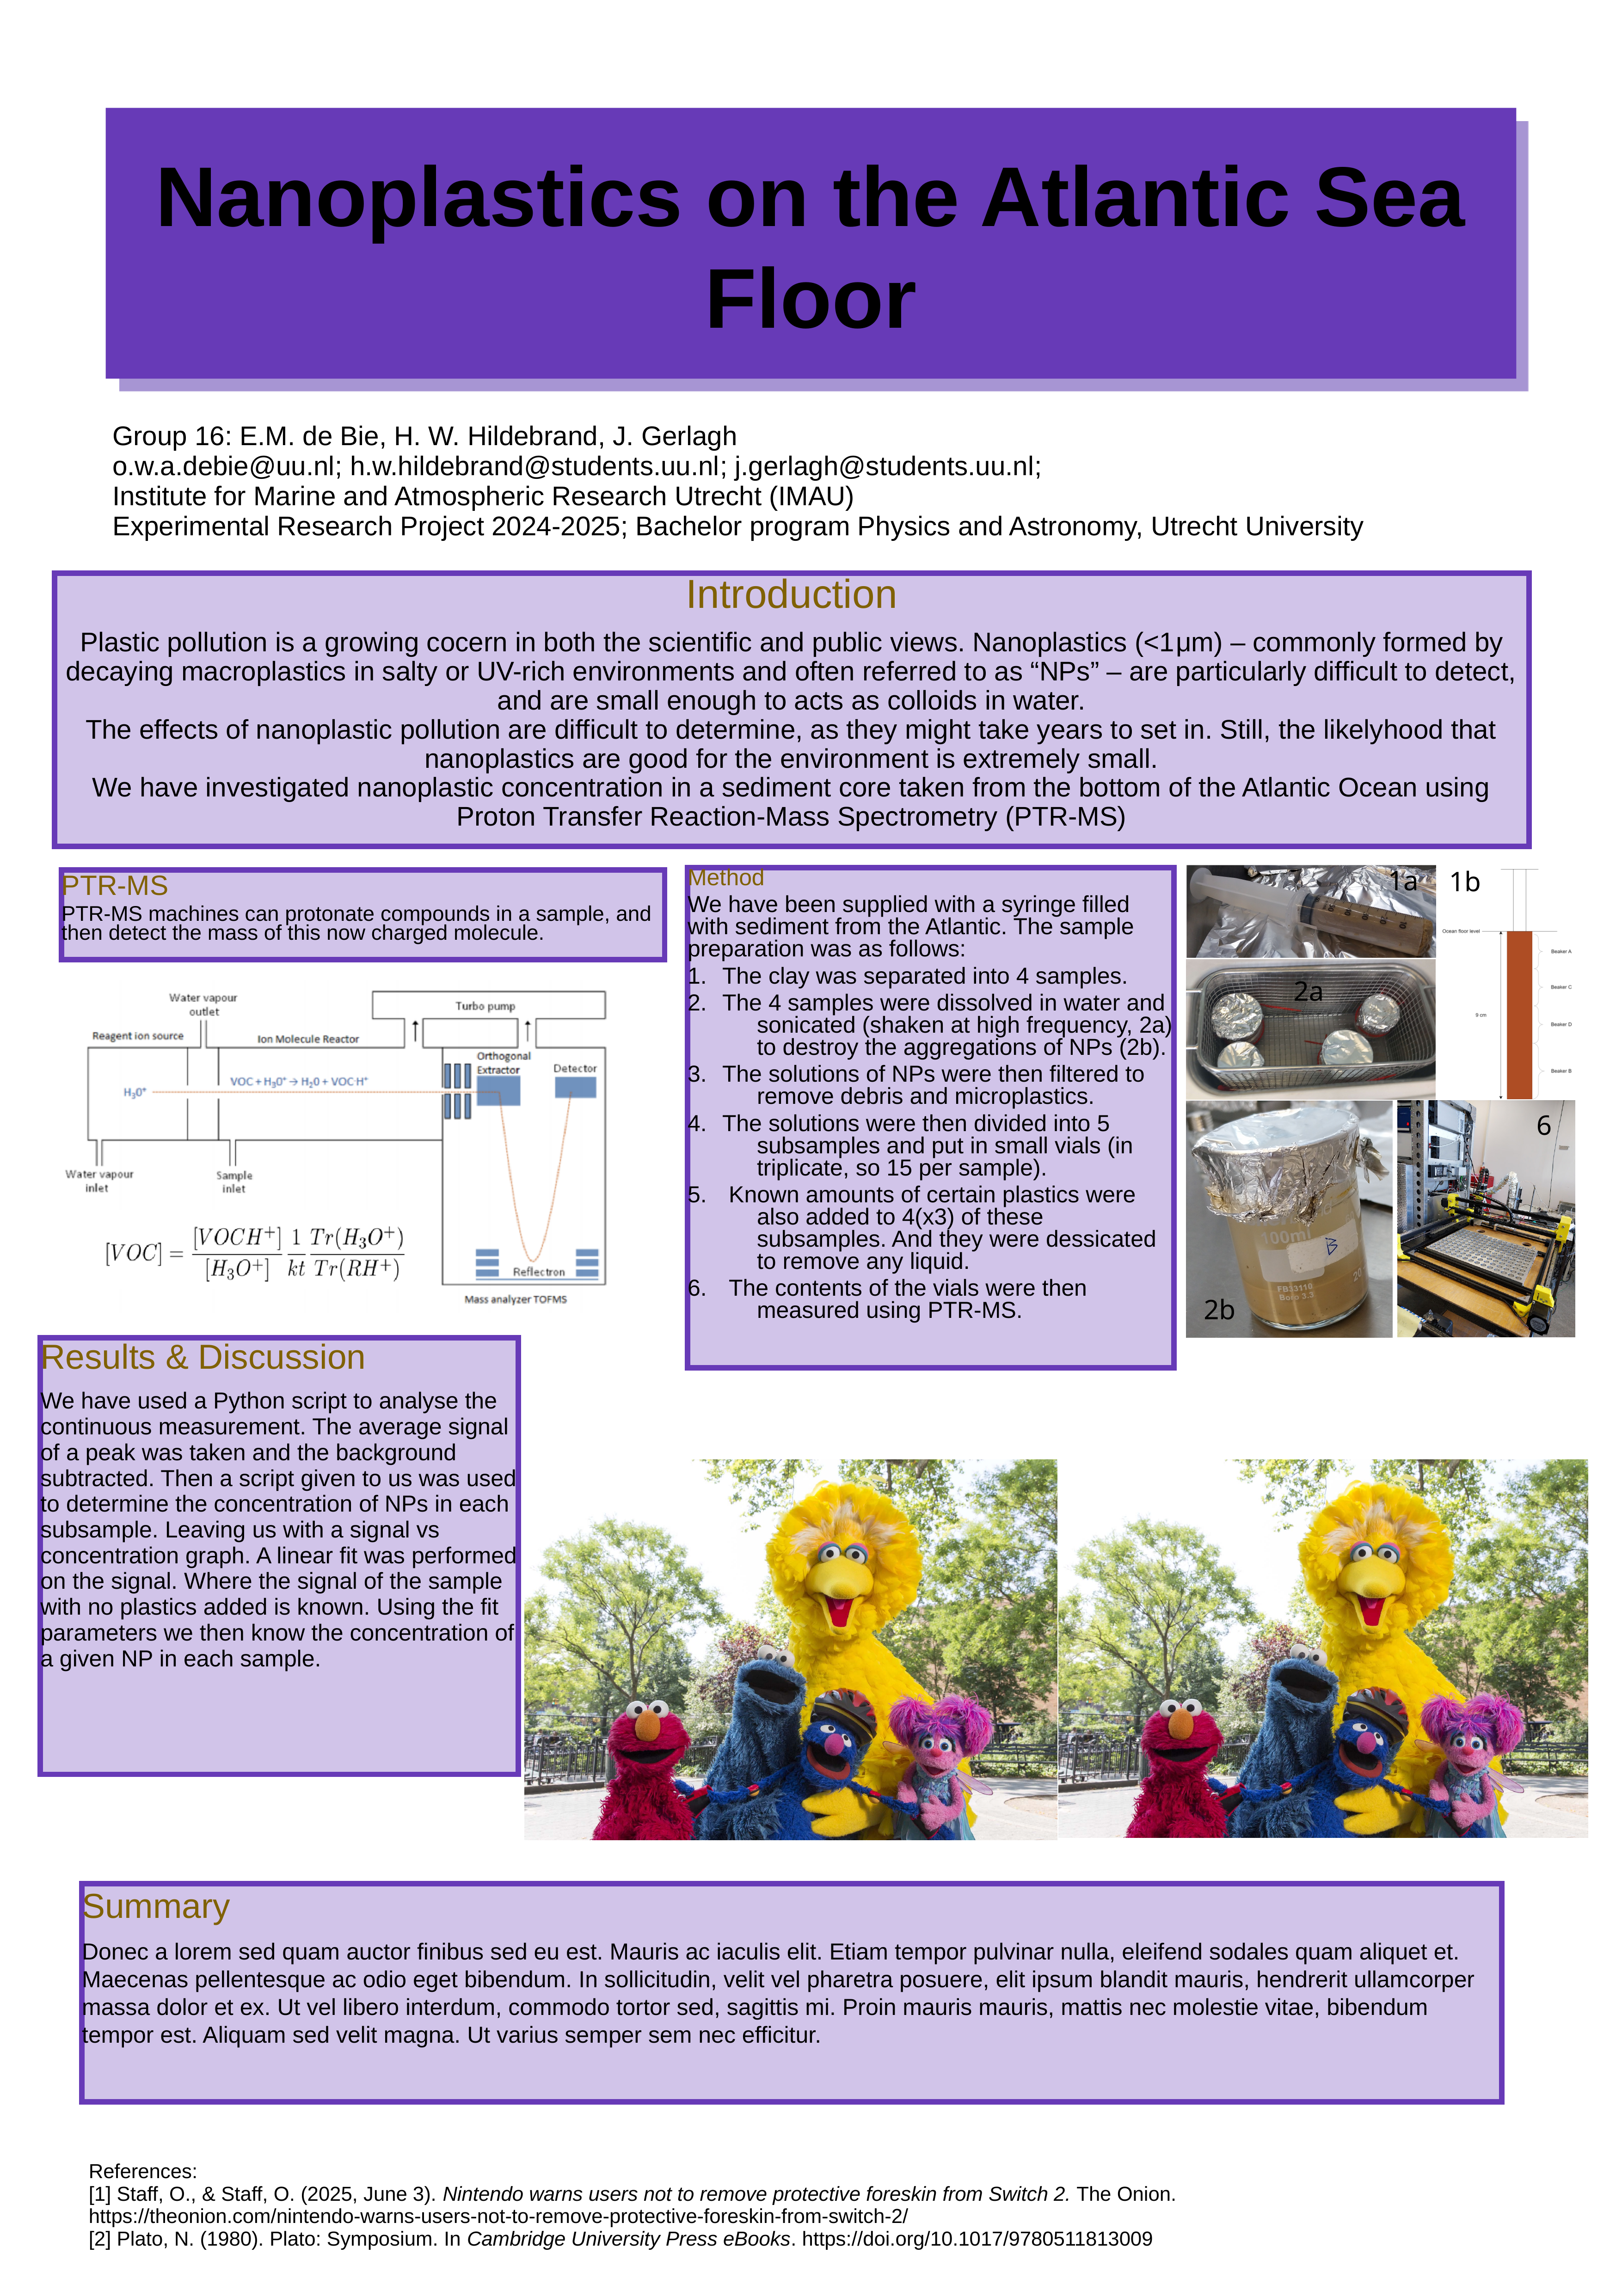

# Nanoplastics on the Atlantic Sea Floor
Group 16: E.M. de Bie, H. W. Hildebrand, J. Gerlagh
o.w.a.debie@uu.nl; h.w.hildebrand@students.uu.nl; j.gerlagh@students.uu.nl;
Institute for Marine and Atmospheric Research Utrecht (IMAU)
Experimental Research Project 2024-2025; Bachelor program Physics and Astronomy, Utrecht University
Introduction
Plastic pollution is a growing cocern in both the scientific and public views. Nanoplastics (<1μm) – commonly formed by decaying macroplastics in salty or UV-rich environments and often referred to as “NPs” – are particularly difficult to detect, and are small enough to acts as colloids in water.
The effects of nanoplastic pollution are difficult to determine, as they might take years to set in. Still, the likelyhood that nanoplastics are good for the environment is extremely small.
We have investigated nanoplastic concentration in a sediment core taken from the bottom of the Atlantic Ocean using Proton Transfer Reaction-Mass Spectrometry (PTR-MS)
1a
1b
Method
We have been supplied with a syringe filled with sediment from the Atlantic. The sample preparation was as follows:
The clay was separated into 4 samples.
The 4 samples were dissolved in water and sonicated (shaken at high frequency, 2a) to destroy the aggregations of NPs (2b).
The solutions of NPs were then filtered to remove debris and microplastics.
The solutions were then divided into 5 subsamples and put in small vials (in triplicate, so 15 per sample).
 Known amounts of certain plastics were also added to 4(x3) of these subsamples. And they were dessicated to remove any liquid.
 The contents of the vials were then measured using PTR-MS.
PTR-MS
PTR-MS machines can protonate compounds in a sample, and then detect the mass of this now charged molecule.
2a
6
2b
Results & Discussion
We have used a Python script to analyse the continuous measurement. The average signal of a peak was taken and the background subtracted. Then a script given to us was used to determine the concentration of NPs in each subsample. Leaving us with a signal vs concentration graph. A linear fit was performed on the signal. Where the signal of the sample with no plastics added is known. Using the fit parameters we then know the concentration of a given NP in each sample.
Summary
Donec a lorem sed quam auctor finibus sed eu est. Mauris ac iaculis elit. Etiam tempor pulvinar nulla, eleifend sodales quam aliquet et. Maecenas pellentesque ac odio eget bibendum. In sollicitudin, velit vel pharetra posuere, elit ipsum blandit mauris, hendrerit ullamcorper massa dolor et ex. Ut vel libero interdum, commodo tortor sed, sagittis mi. Proin mauris mauris, mattis nec molestie vitae, bibendum tempor est. Aliquam sed velit magna. Ut varius semper sem nec efficitur.
References:
[1] Staff, O., & Staff, O. (2025, June 3). Nintendo warns users not to remove protective foreskin from Switch 2. The Onion. https://theonion.com/nintendo-warns-users-not-to-remove-protective-foreskin-from-switch-2/
[2] Plato, N. (1980). Plato: Symposium. In Cambridge University Press eBooks. https://doi.org/10.1017/9780511813009